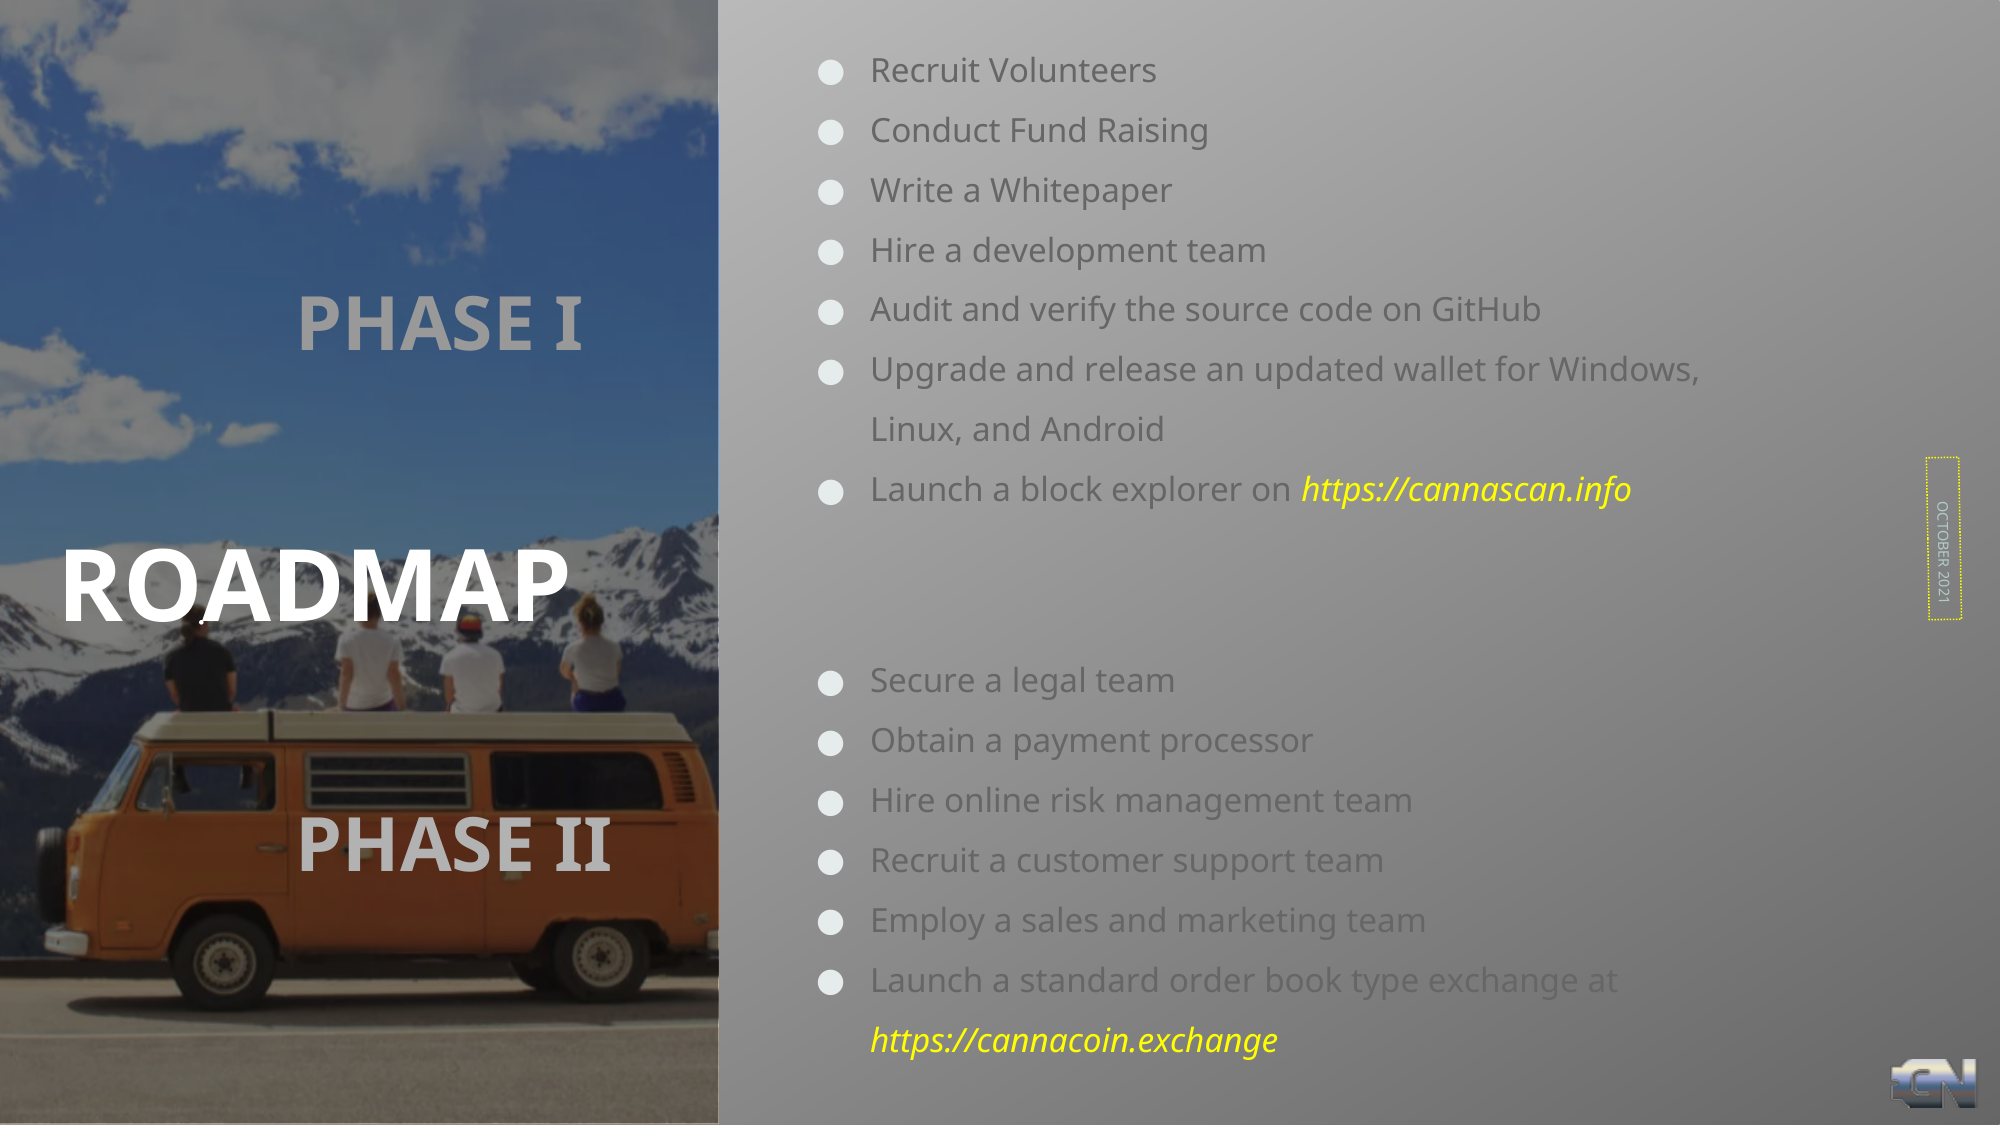

Recruit Volunteers
Conduct Fund Raising
Write a Whitepaper
Hire a development team
Audit and verify the source code on GitHub
Upgrade and release an updated wallet for Windows, Linux, and Android
Launch a block explorer on https://cannascan.info
PHASE I
ROADMAP
OCTOBER 2021
Secure a legal team
Obtain a payment processor
Hire online risk management team
Recruit a customer support team
Employ a sales and marketing team
Launch a standard order book type exchange at https://cannacoin.exchange
PHASE II